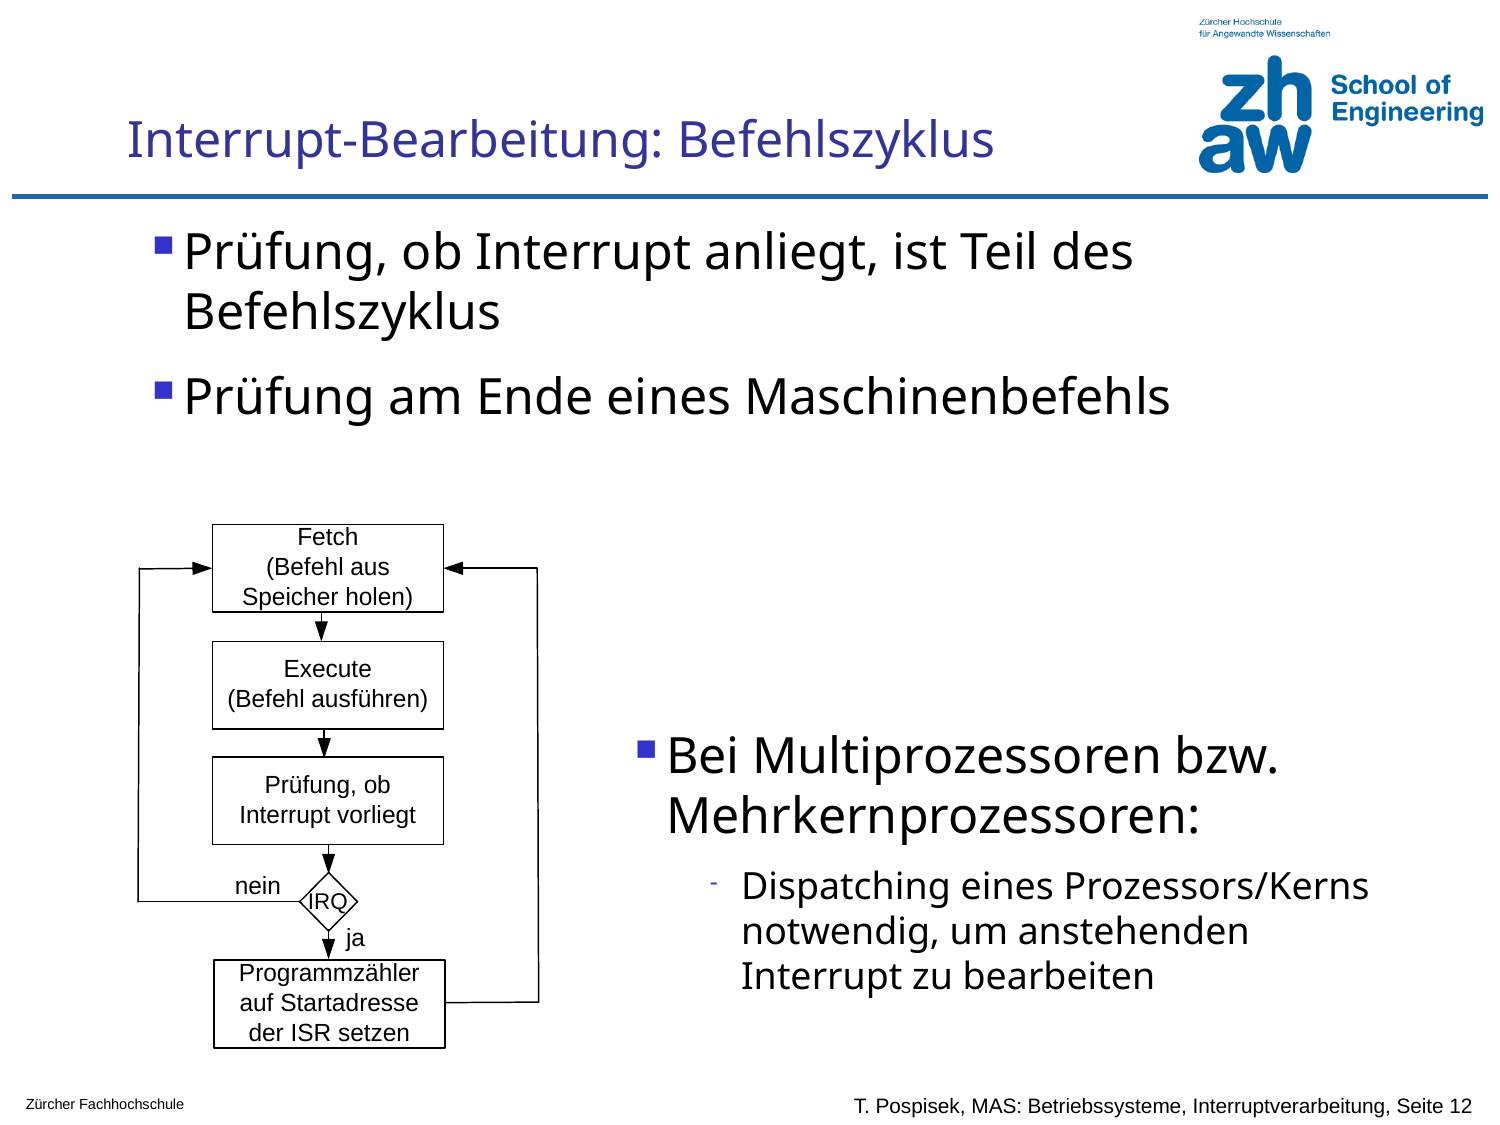

# Interrupt-Bearbeitung: Befehlszyklus
Prüfung, ob Interrupt anliegt, ist Teil des Befehlszyklus
Prüfung am Ende eines Maschinenbefehls
Bei Multiprozessoren bzw. Mehrkernprozessoren:
Dispatching eines Prozessors/Kerns notwendig, um anstehenden Interrupt zu bearbeiten